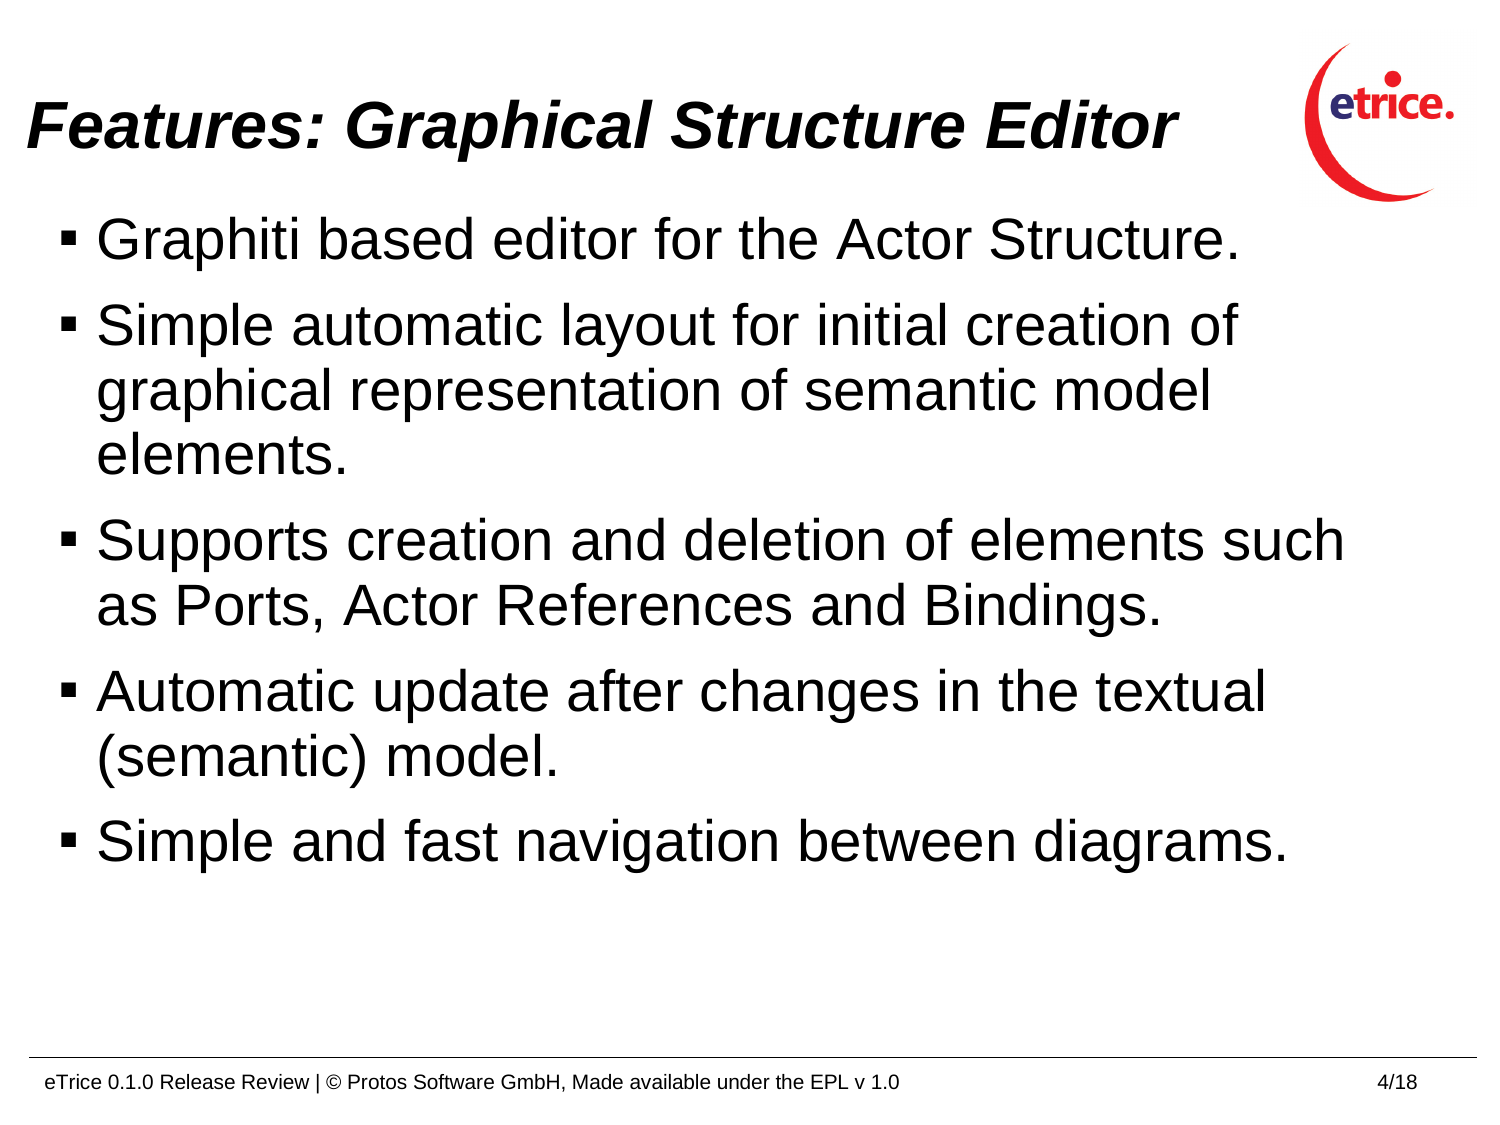

# Features: Graphical Structure Editor
Graphiti based editor for the Actor Structure.
Simple automatic layout for initial creation of graphical representation of semantic model elements.
Supports creation and deletion of elements such as Ports, Actor References and Bindings.
Automatic update after changes in the textual (semantic) model.
Simple and fast navigation between diagrams.